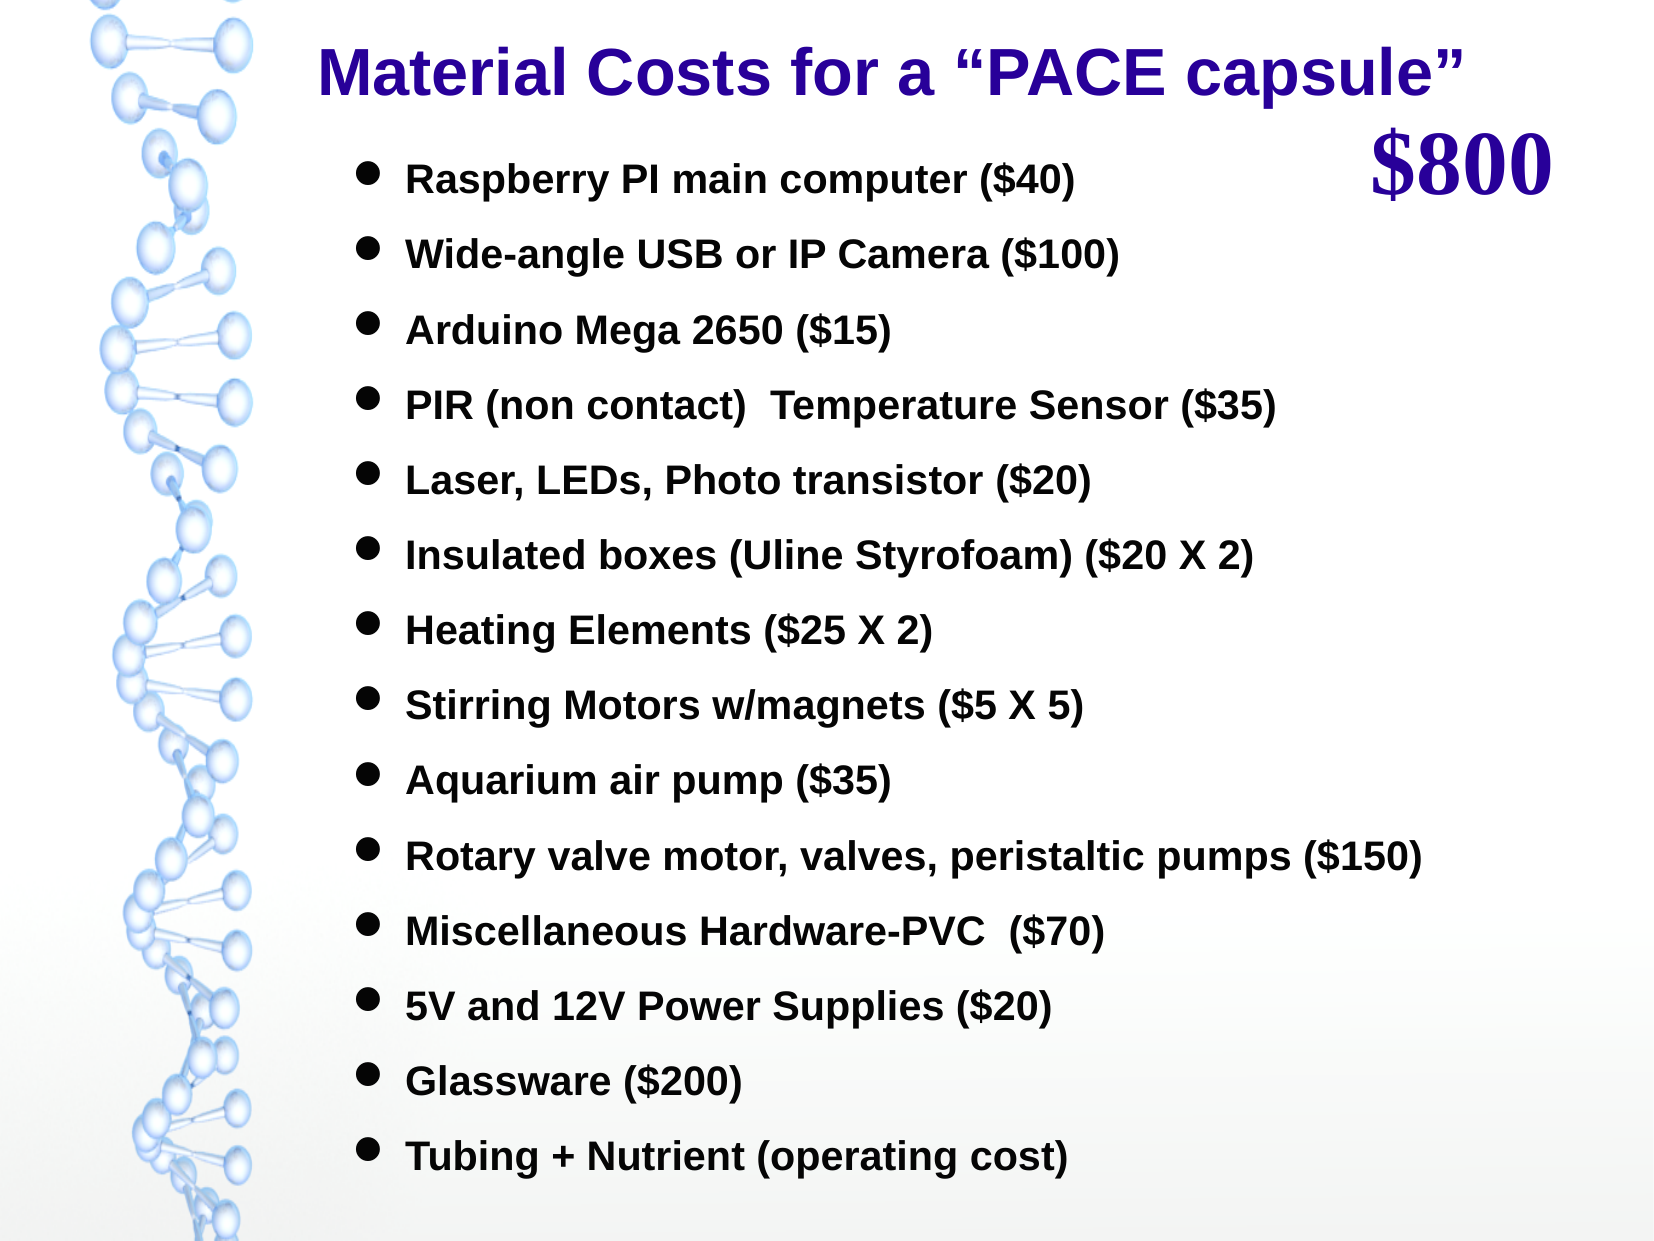

# Material Costs for a “PACE capsule”
$800
Raspberry PI main computer ($40)
Wide-angle USB or IP Camera ($100)
Arduino Mega 2650 ($15)
PIR (non contact) Temperature Sensor ($35)
Laser, LEDs, Photo transistor ($20)
Insulated boxes (Uline Styrofoam) ($20 X 2)
Heating Elements ($25 X 2)
Stirring Motors w/magnets ($5 X 5)
Aquarium air pump ($35)
Rotary valve motor, valves, peristaltic pumps ($150)
Miscellaneous Hardware-PVC ($70)
5V and 12V Power Supplies ($20)
Glassware ($200)
Tubing + Nutrient (operating cost)